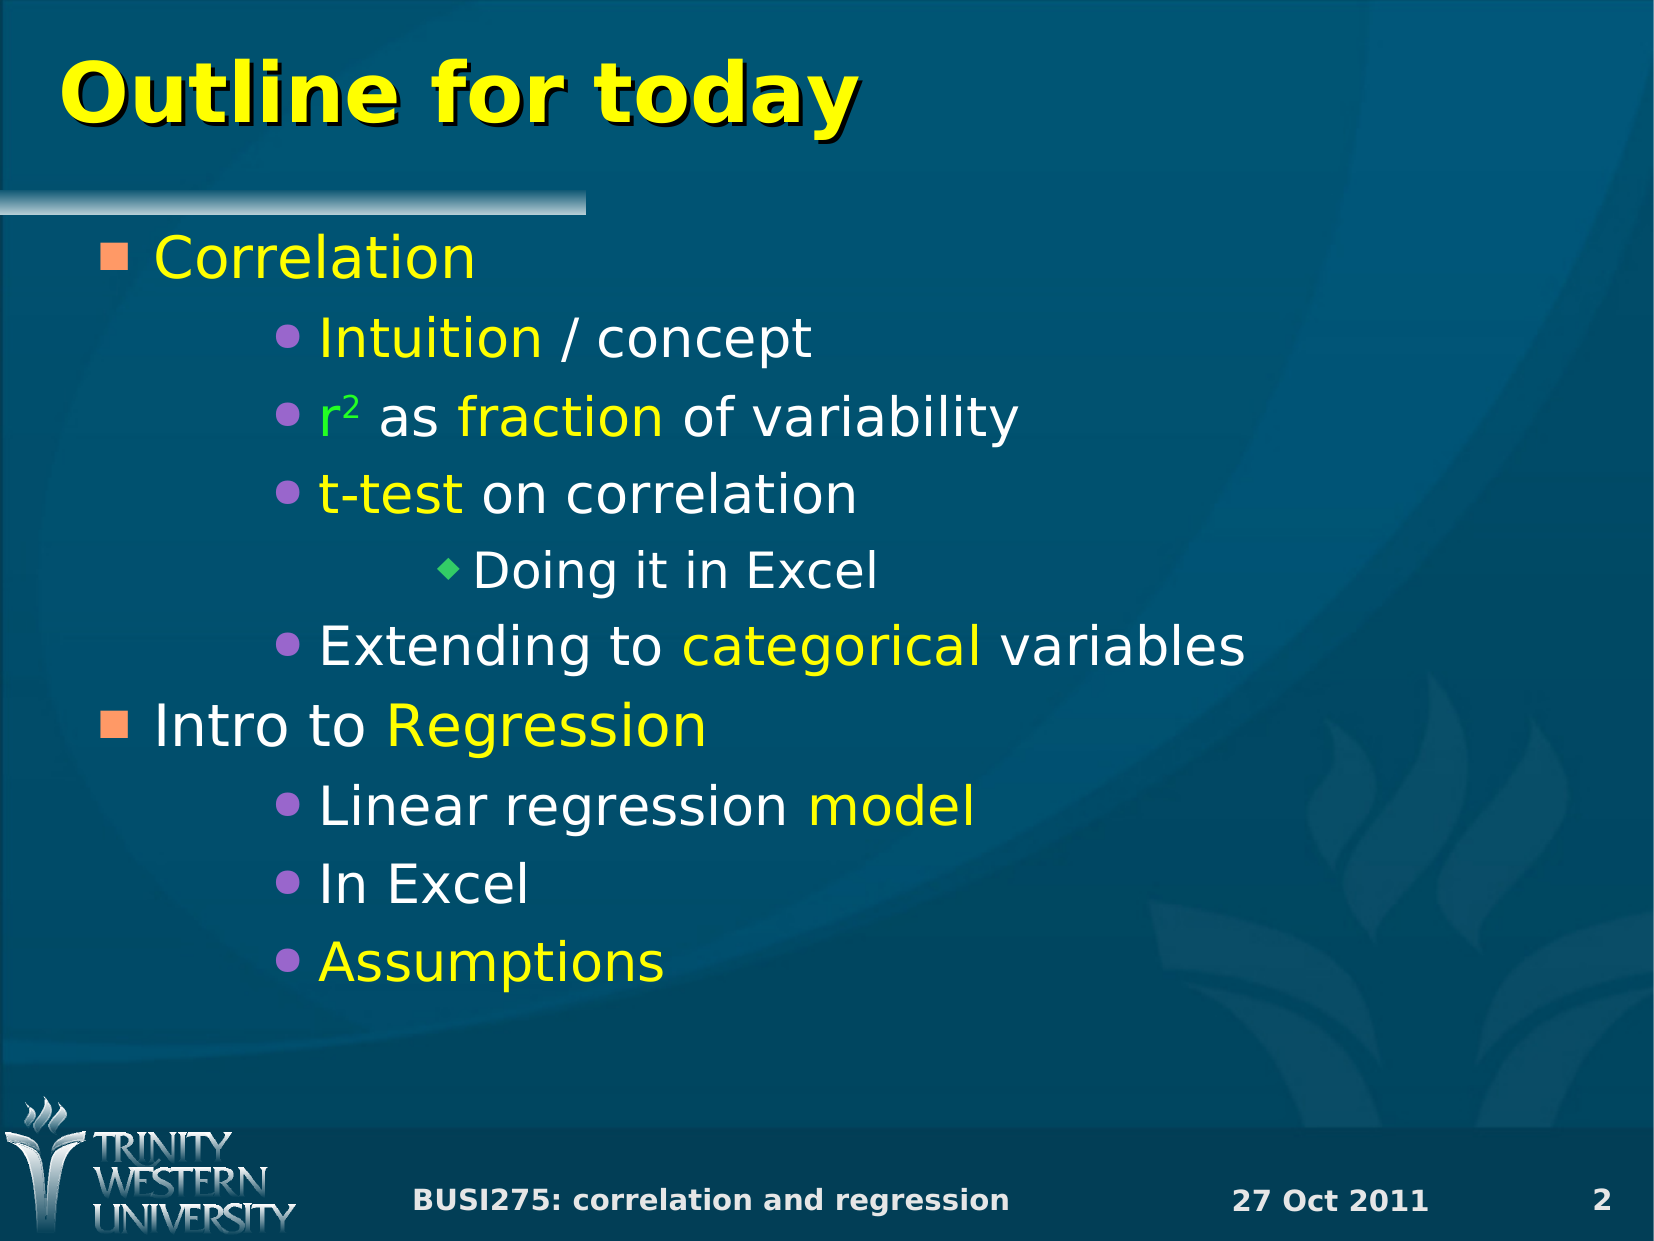

# Outline for today
Correlation
Intuition / concept
r2 as fraction of variability
t-test on correlation
Doing it in Excel
Extending to categorical variables
Intro to Regression
Linear regression model
In Excel
Assumptions
BUSI275: correlation and regression
27 Oct 2011
2